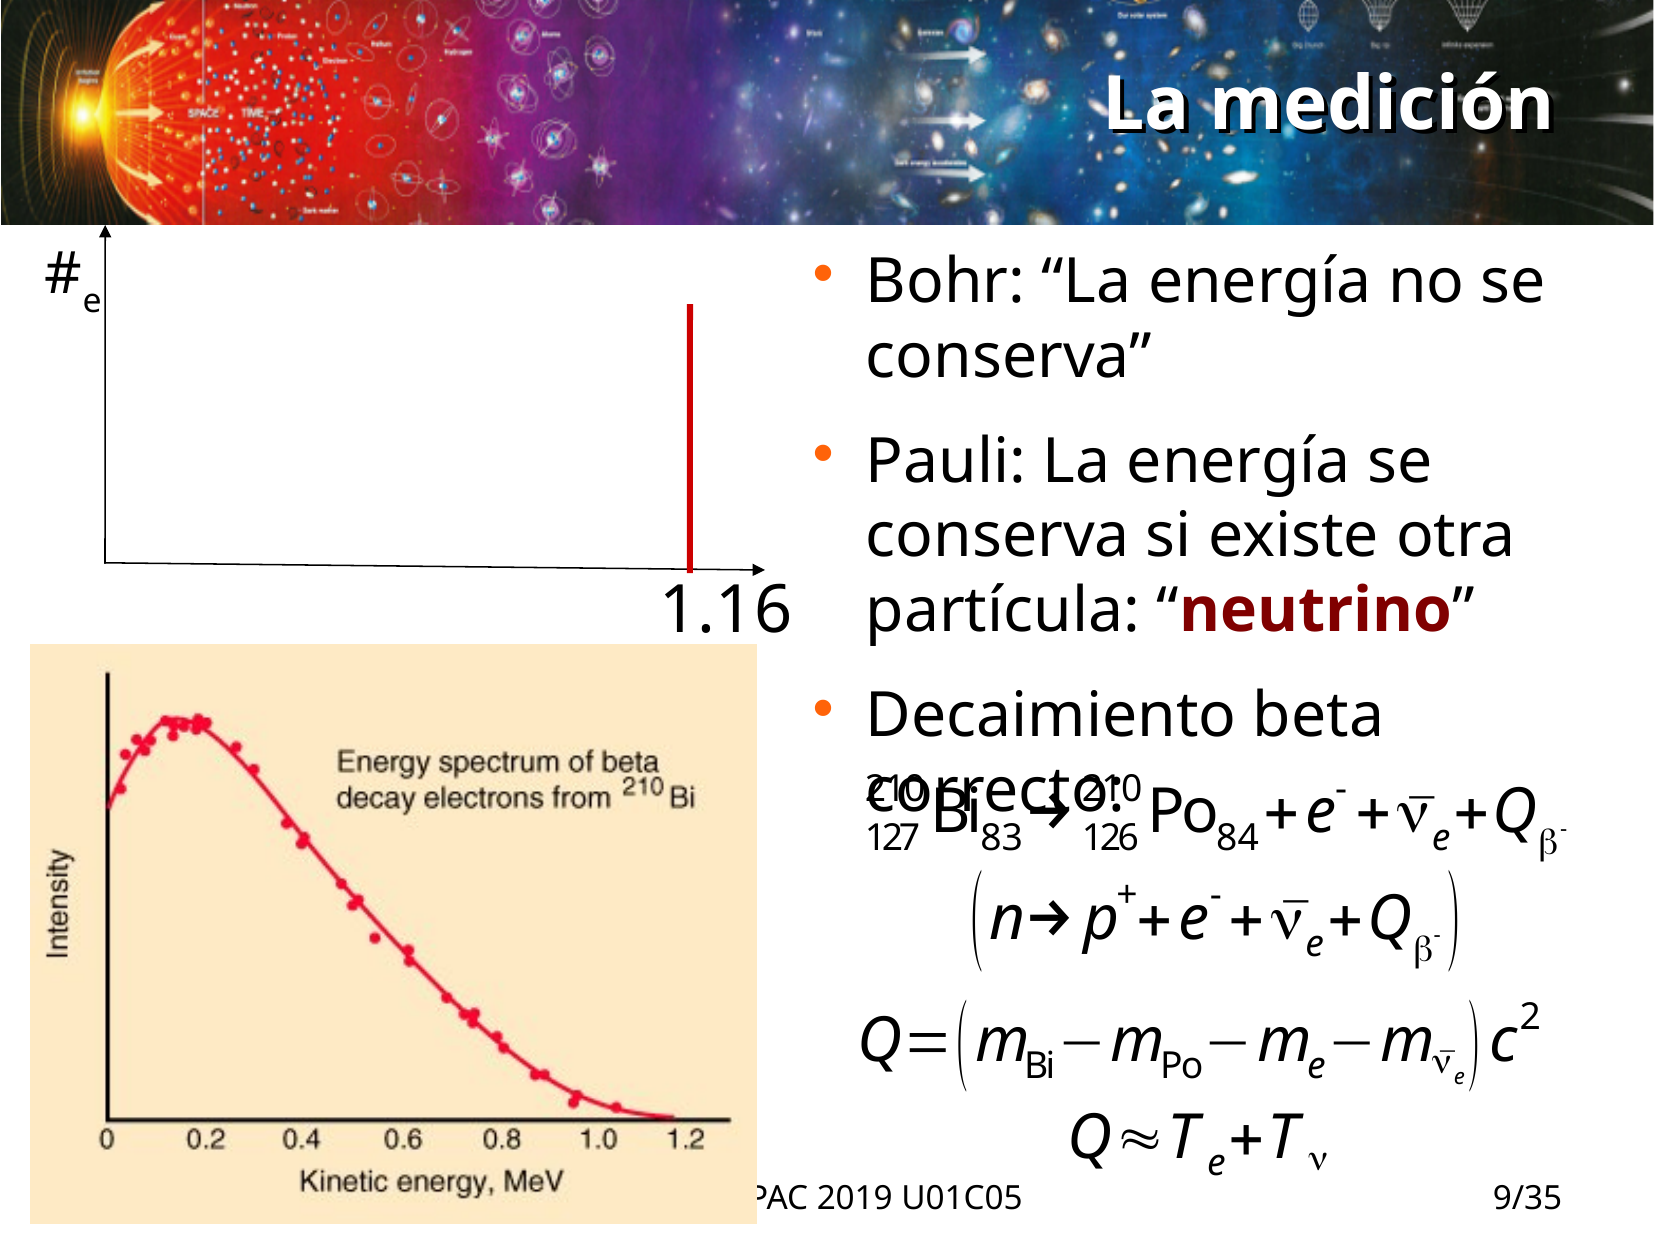

# La medición
#e
Bohr: “La energía no se conserva”
Pauli: La energía se conserva si existe otra partícula: “neutrino”
Decaimiento beta correcto:
1.16
Sep 18, 2019
Asorey IPAC 2019 U01C05
9